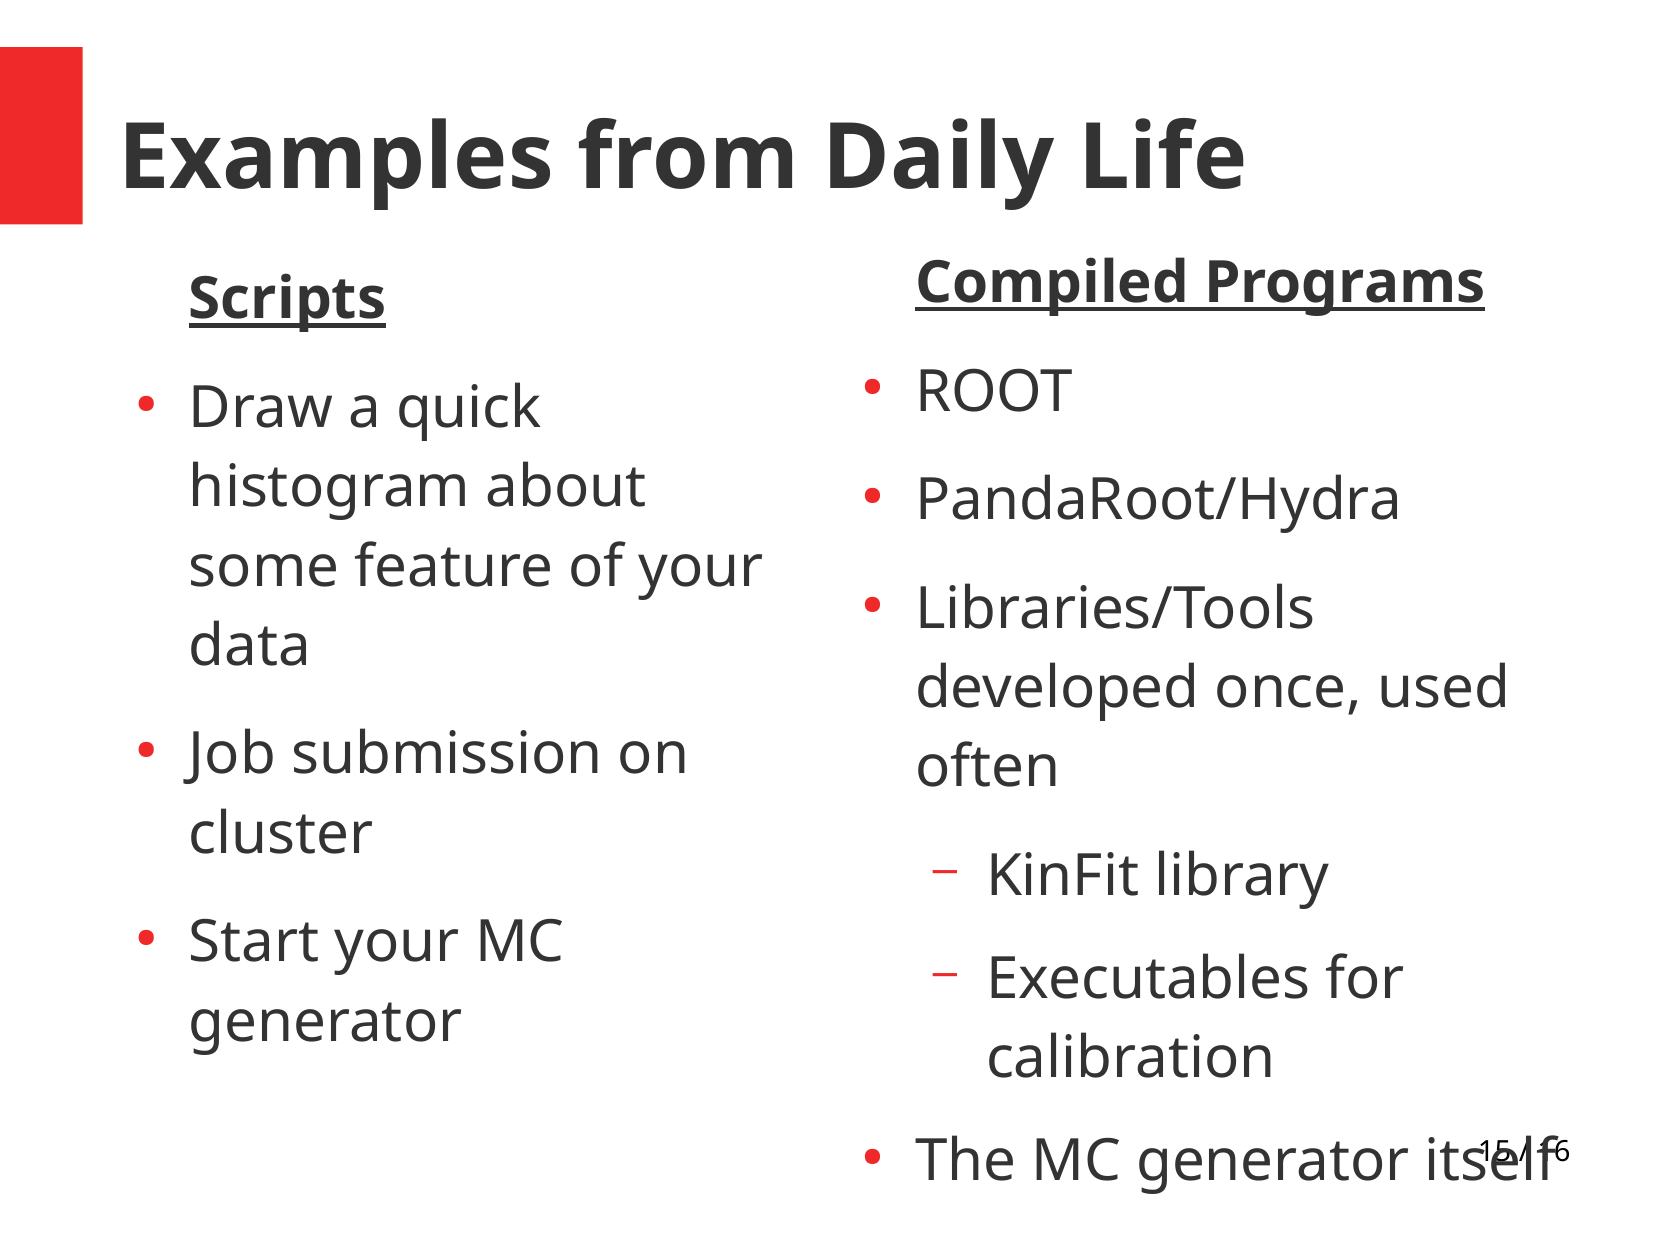

Examples from Daily Life
Compiled Programs
ROOT
PandaRoot/Hydra
Libraries/Tools developed once, used often
KinFit library
Executables for calibration
The MC generator itself
# Scripts
Draw a quick histogram about some feature of your data
Job submission on cluster
Start your MC generator
15